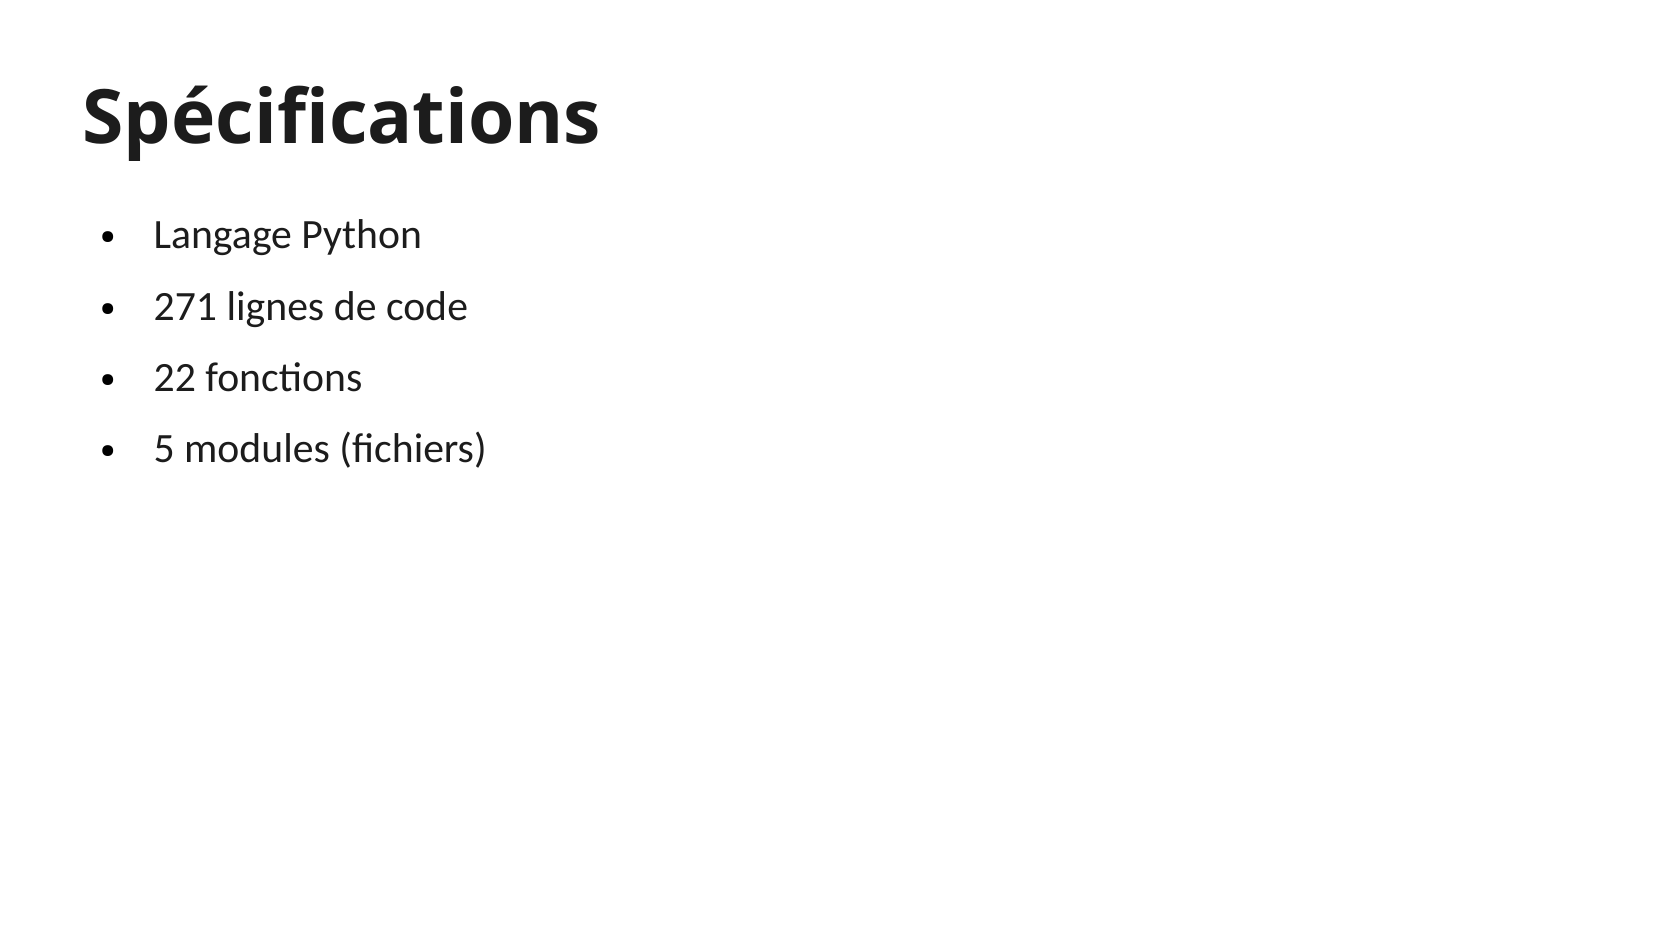

# Spécifications
Langage Python
271 lignes de code
22 fonctions
5 modules (fichiers)